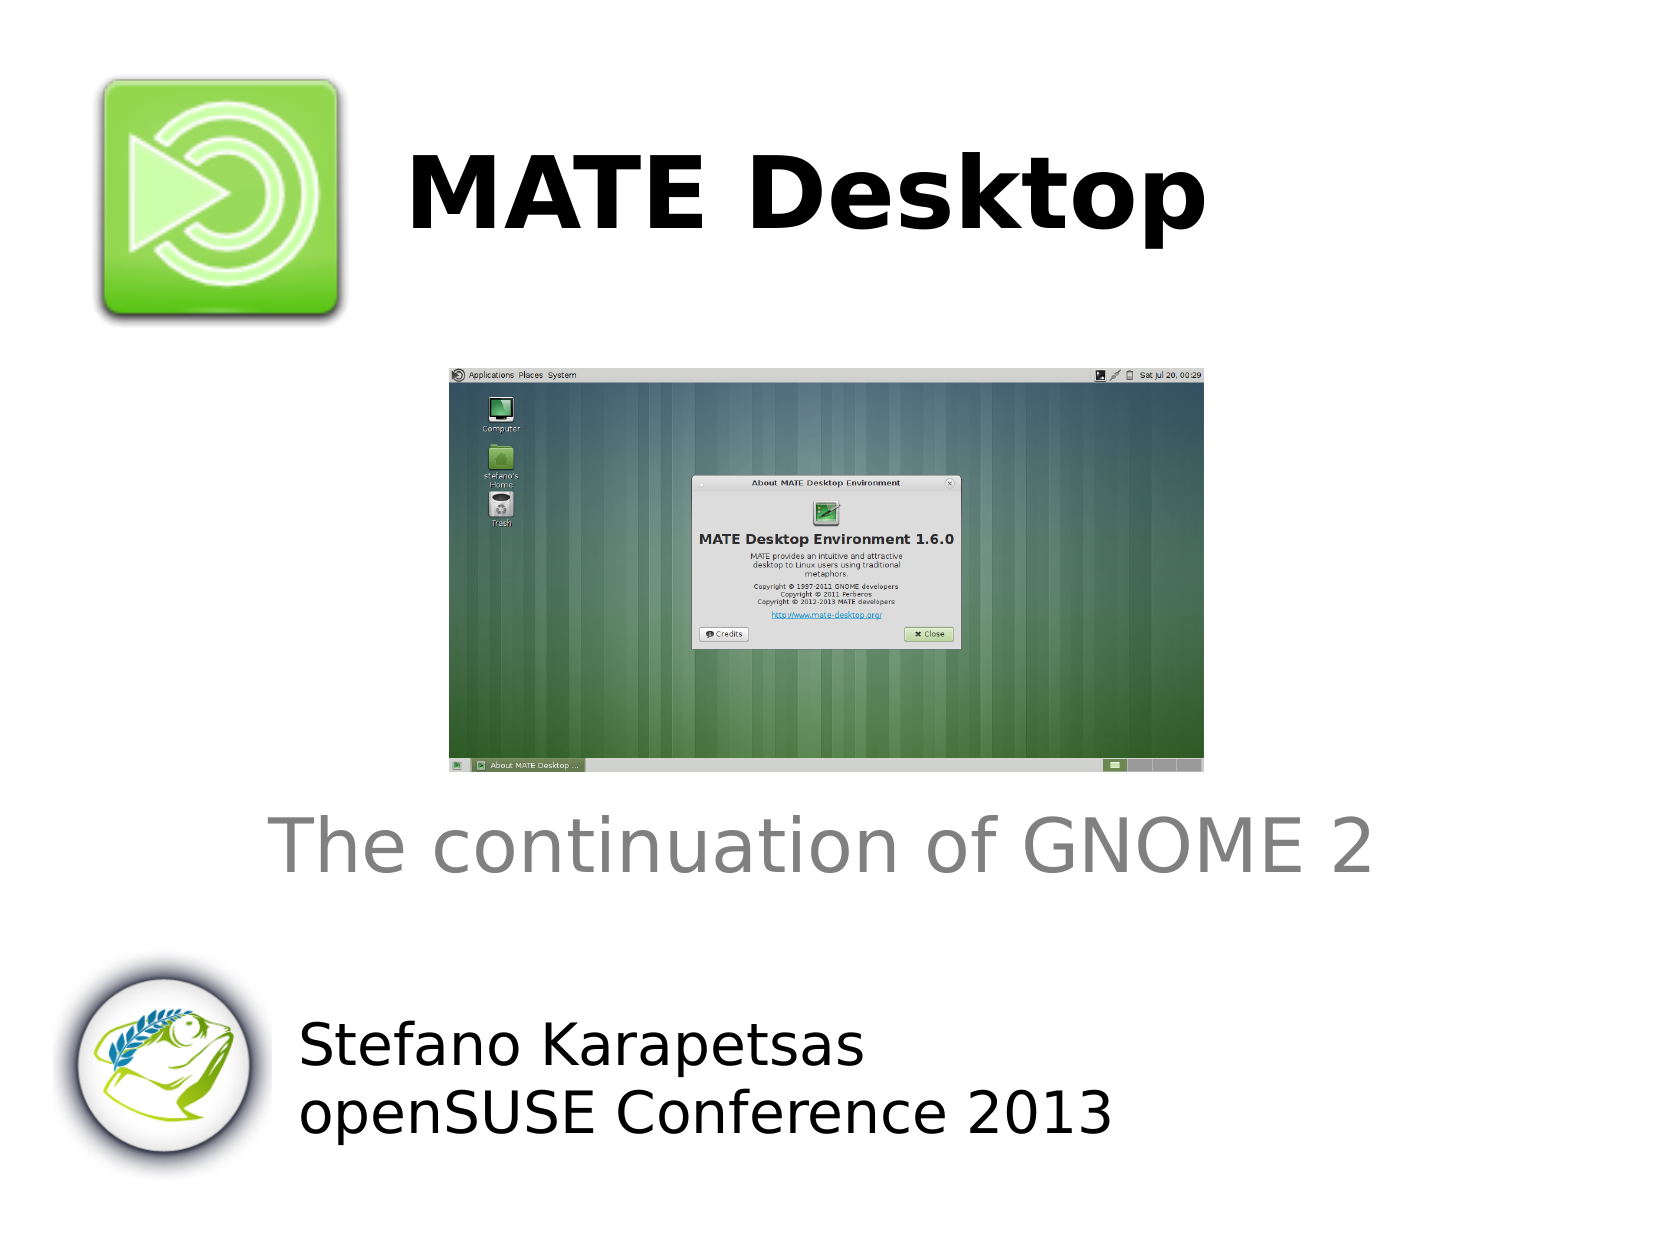

MATE Desktop
The continuation of GNOME 2
Stefano Karapetsas
openSUSE Conference 2013